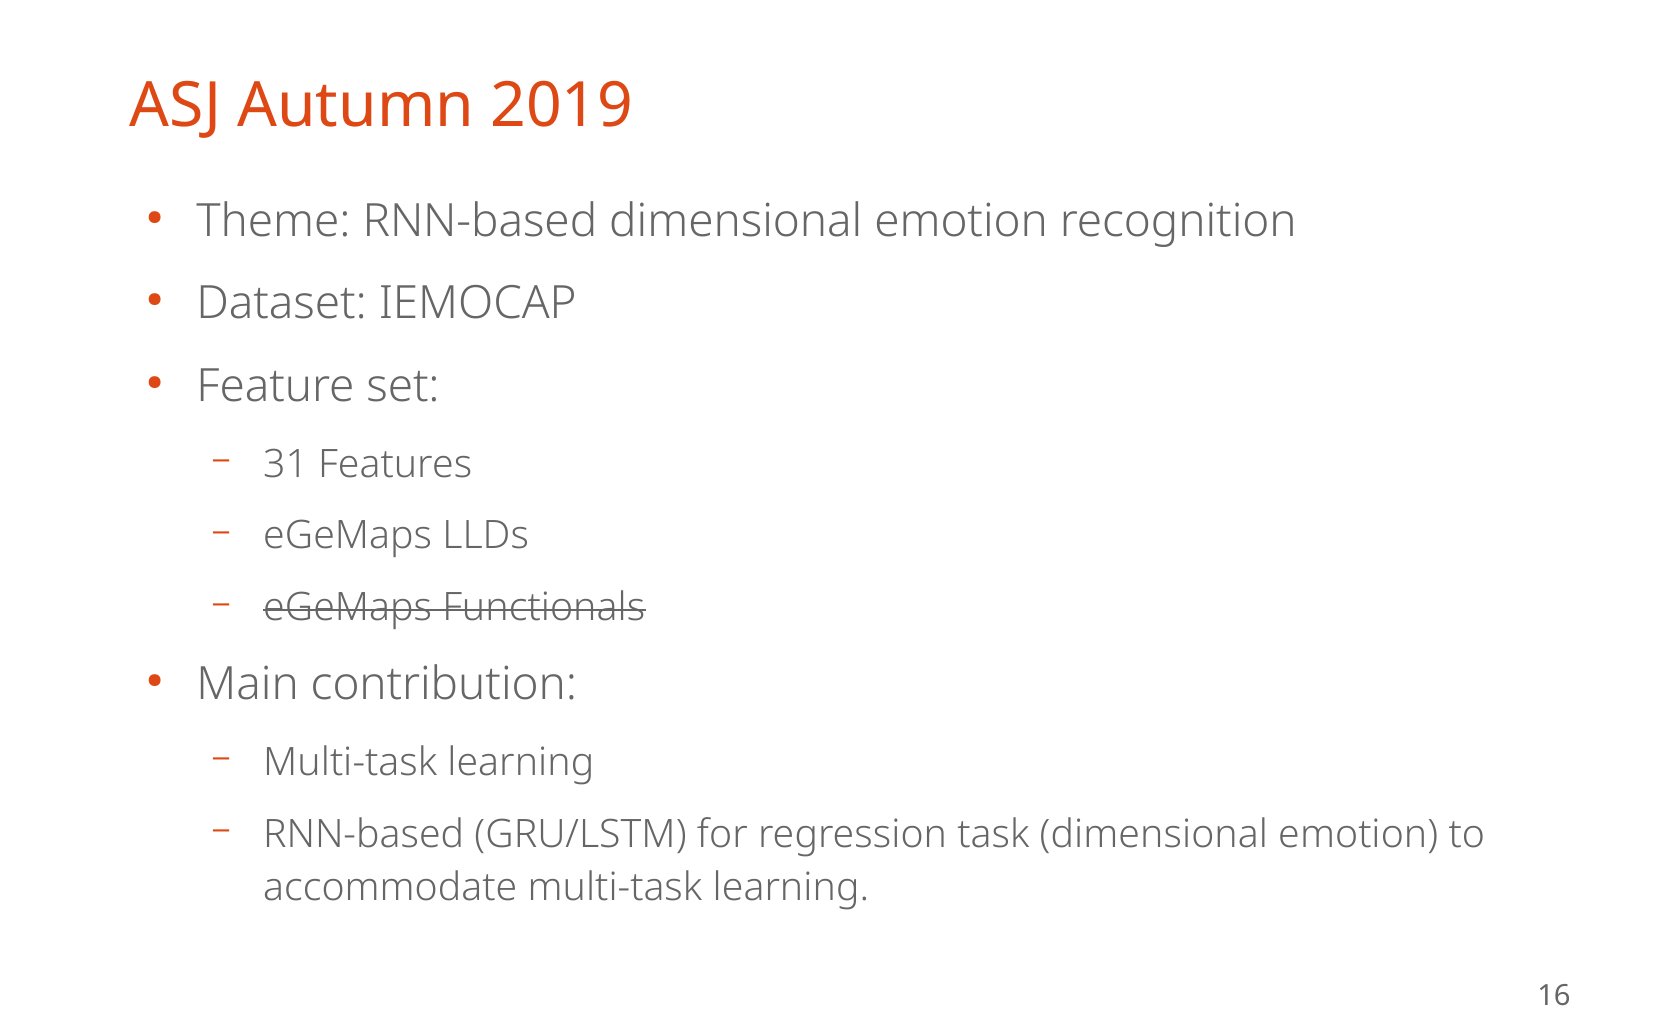

# ASJ Autumn 2019
Theme: RNN-based dimensional emotion recognition
Dataset: IEMOCAP
Feature set:
31 Features
eGeMaps LLDs
eGeMaps Functionals
Main contribution:
Multi-task learning
RNN-based (GRU/LSTM) for regression task (dimensional emotion) to accommodate multi-task learning.
16